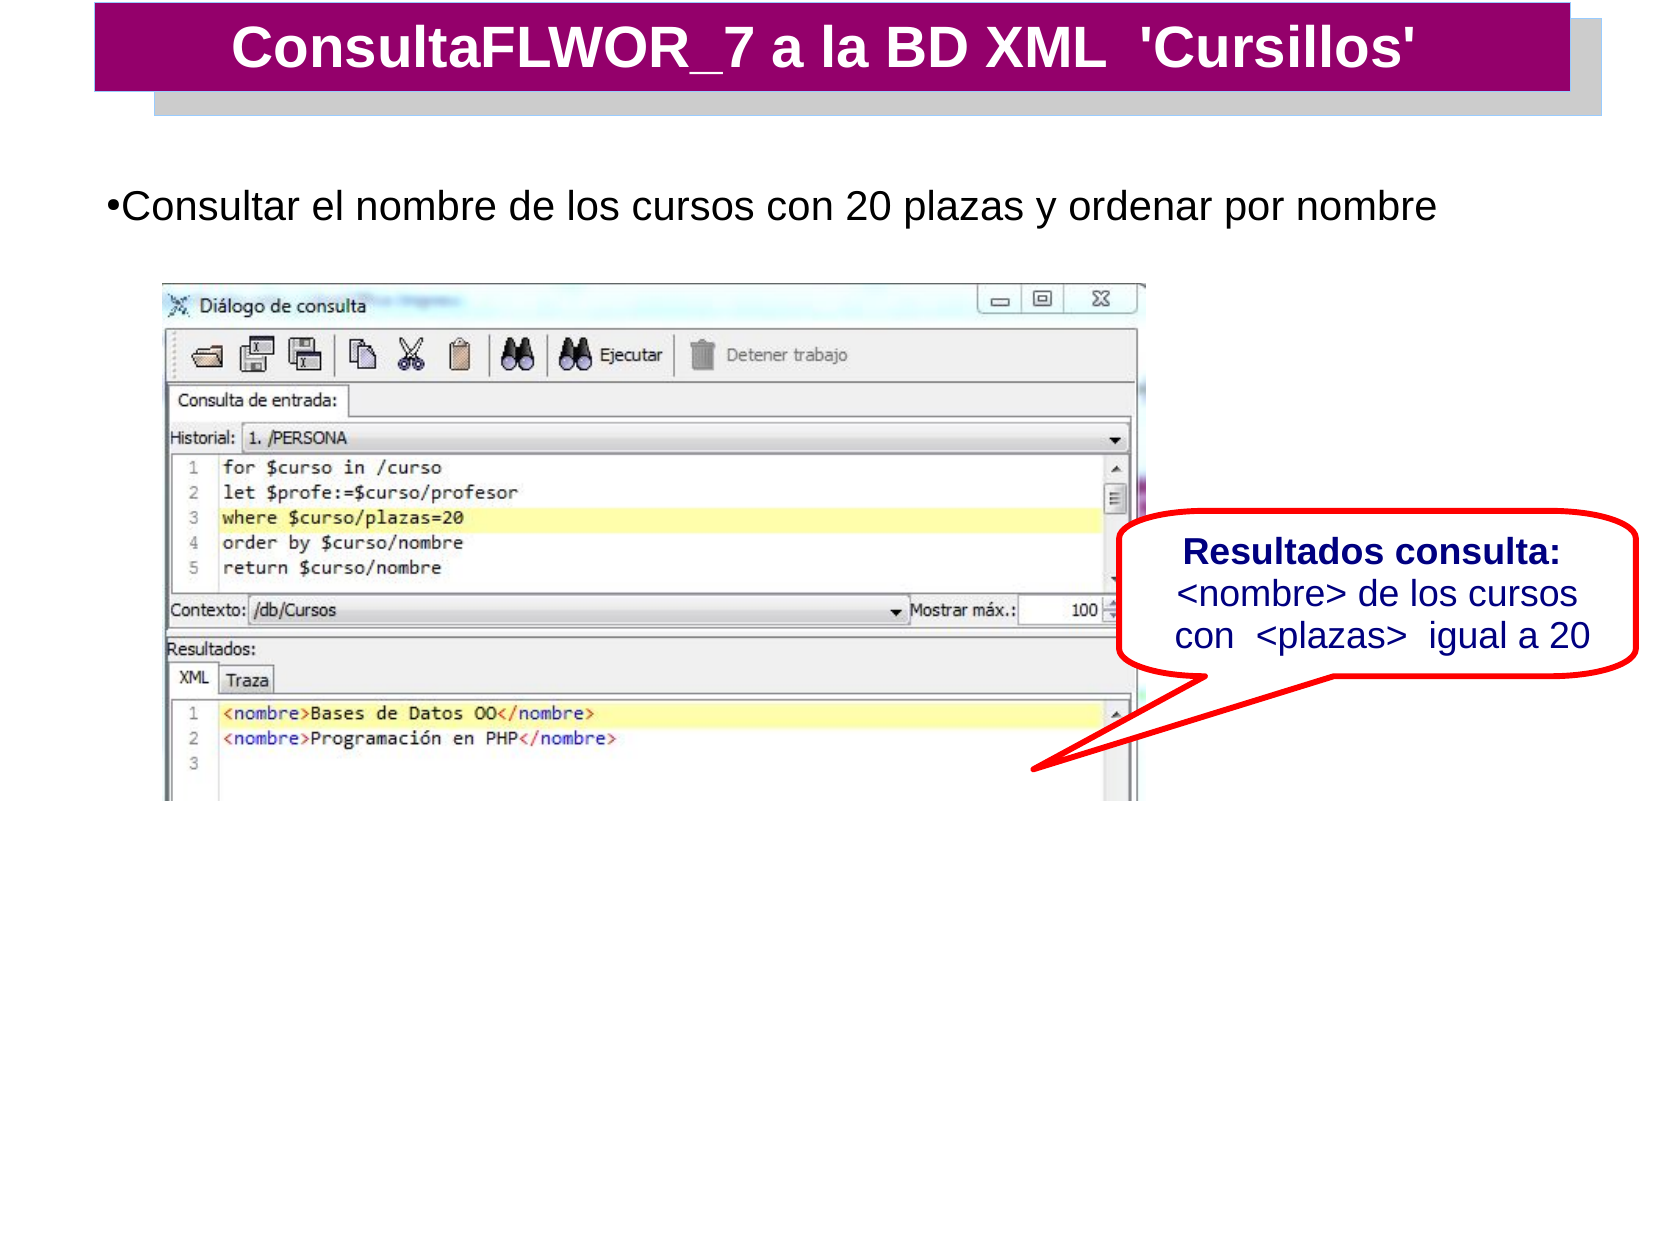

ConsultaFLWOR_7 a la BD XML 'Cursillos'
Consultar el nombre de los cursos con 20 plazas y ordenar por nombre
Resultados consulta:
<nombre> de los cursos
 con <plazas> igual a 20